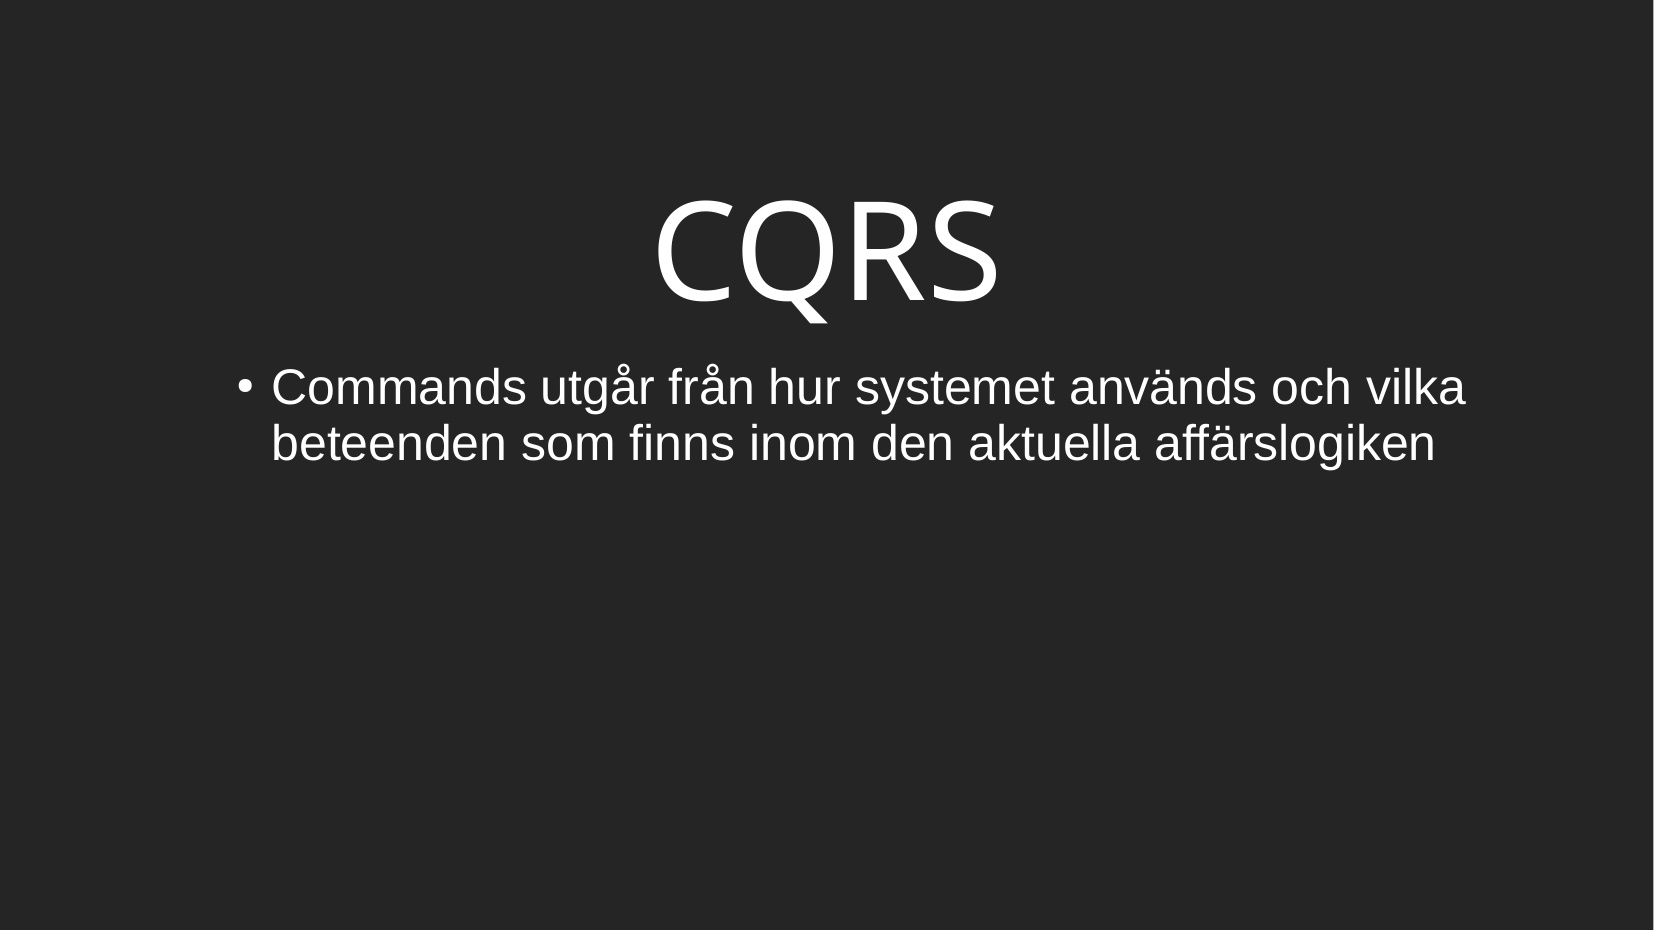

# CQRS
Commands utgår från hur systemet används och vilka beteenden som finns inom den aktuella affärslogiken